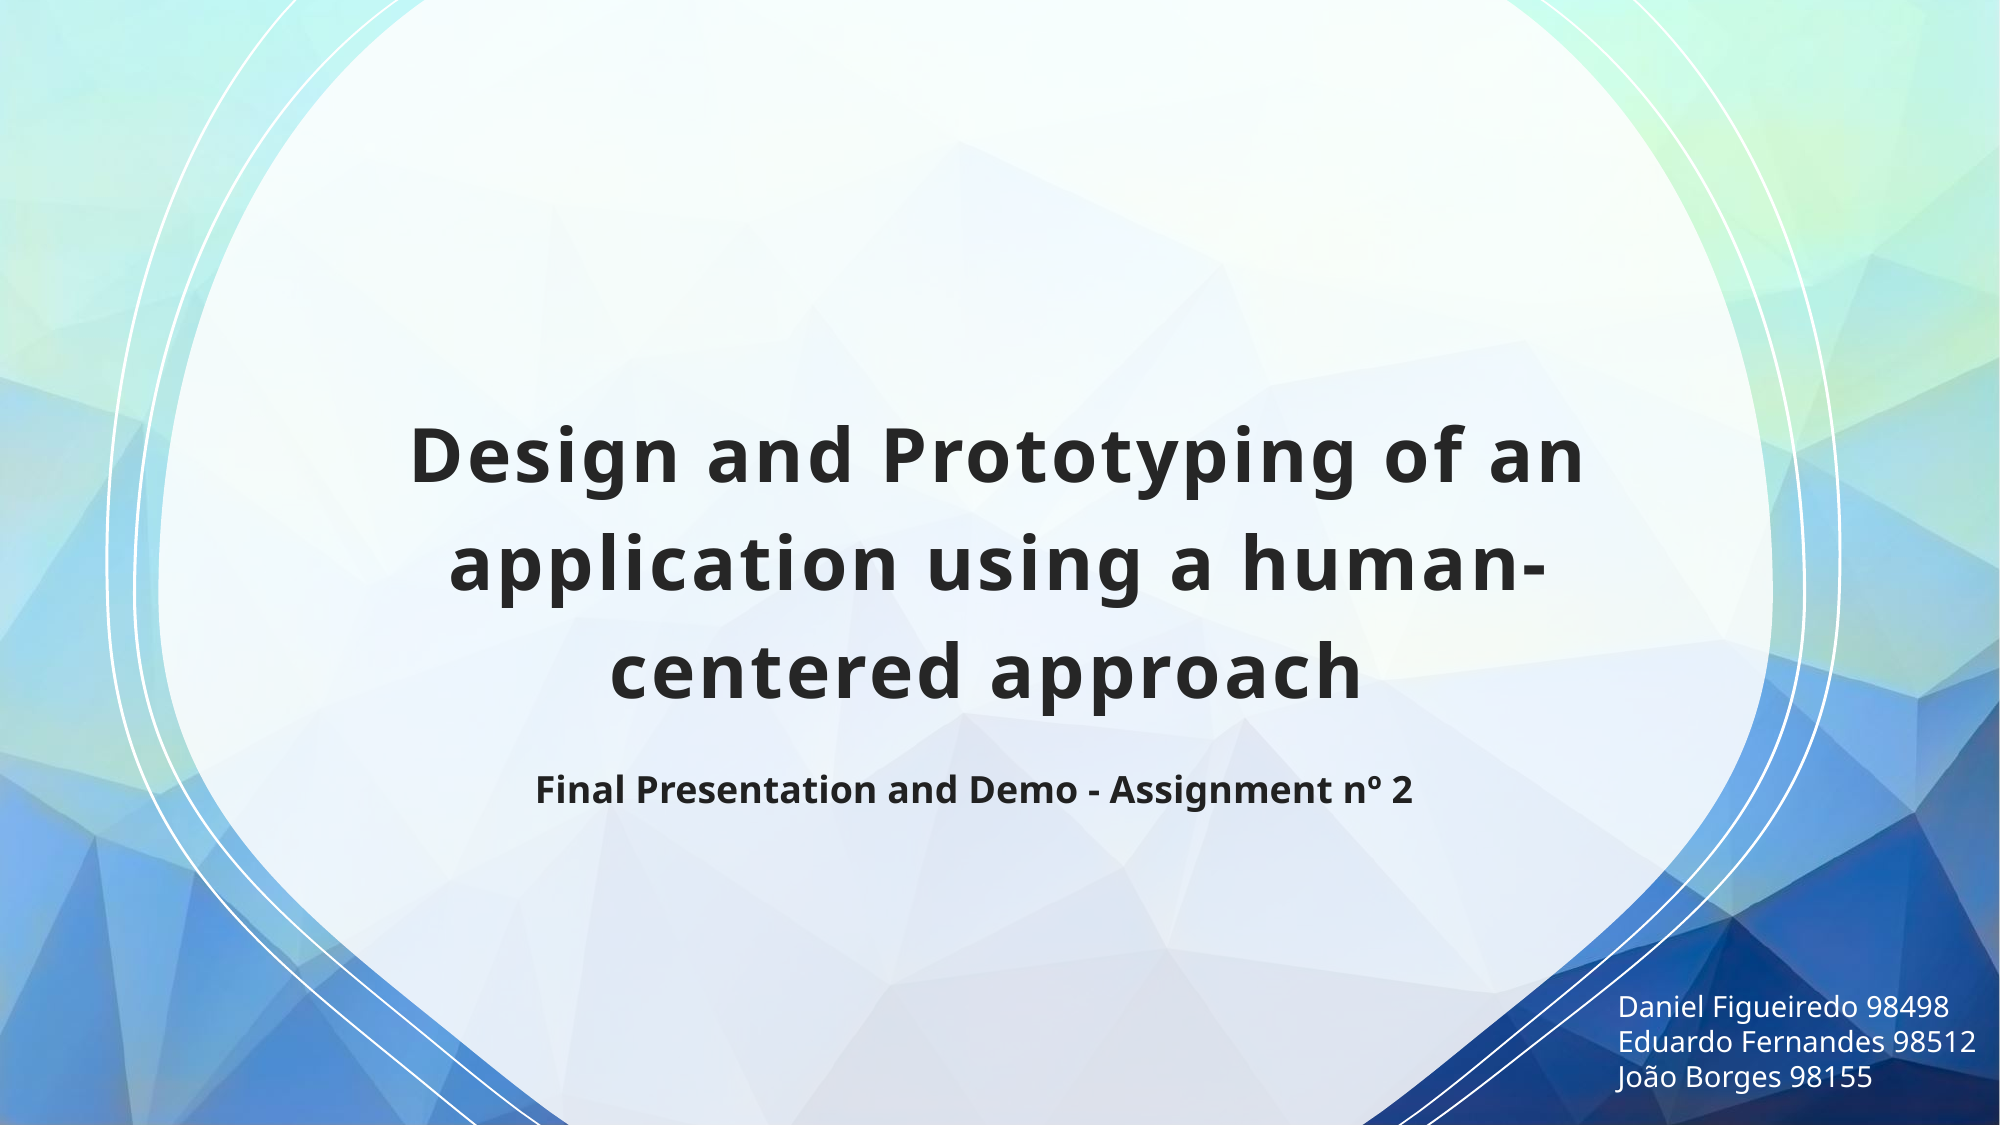

# Design and Prototyping of an application using a human-centered approach
Final Presentation and Demo - Assignment nº 2
Daniel Figueiredo 98498
Eduardo Fernandes 98512
João Borges 98155